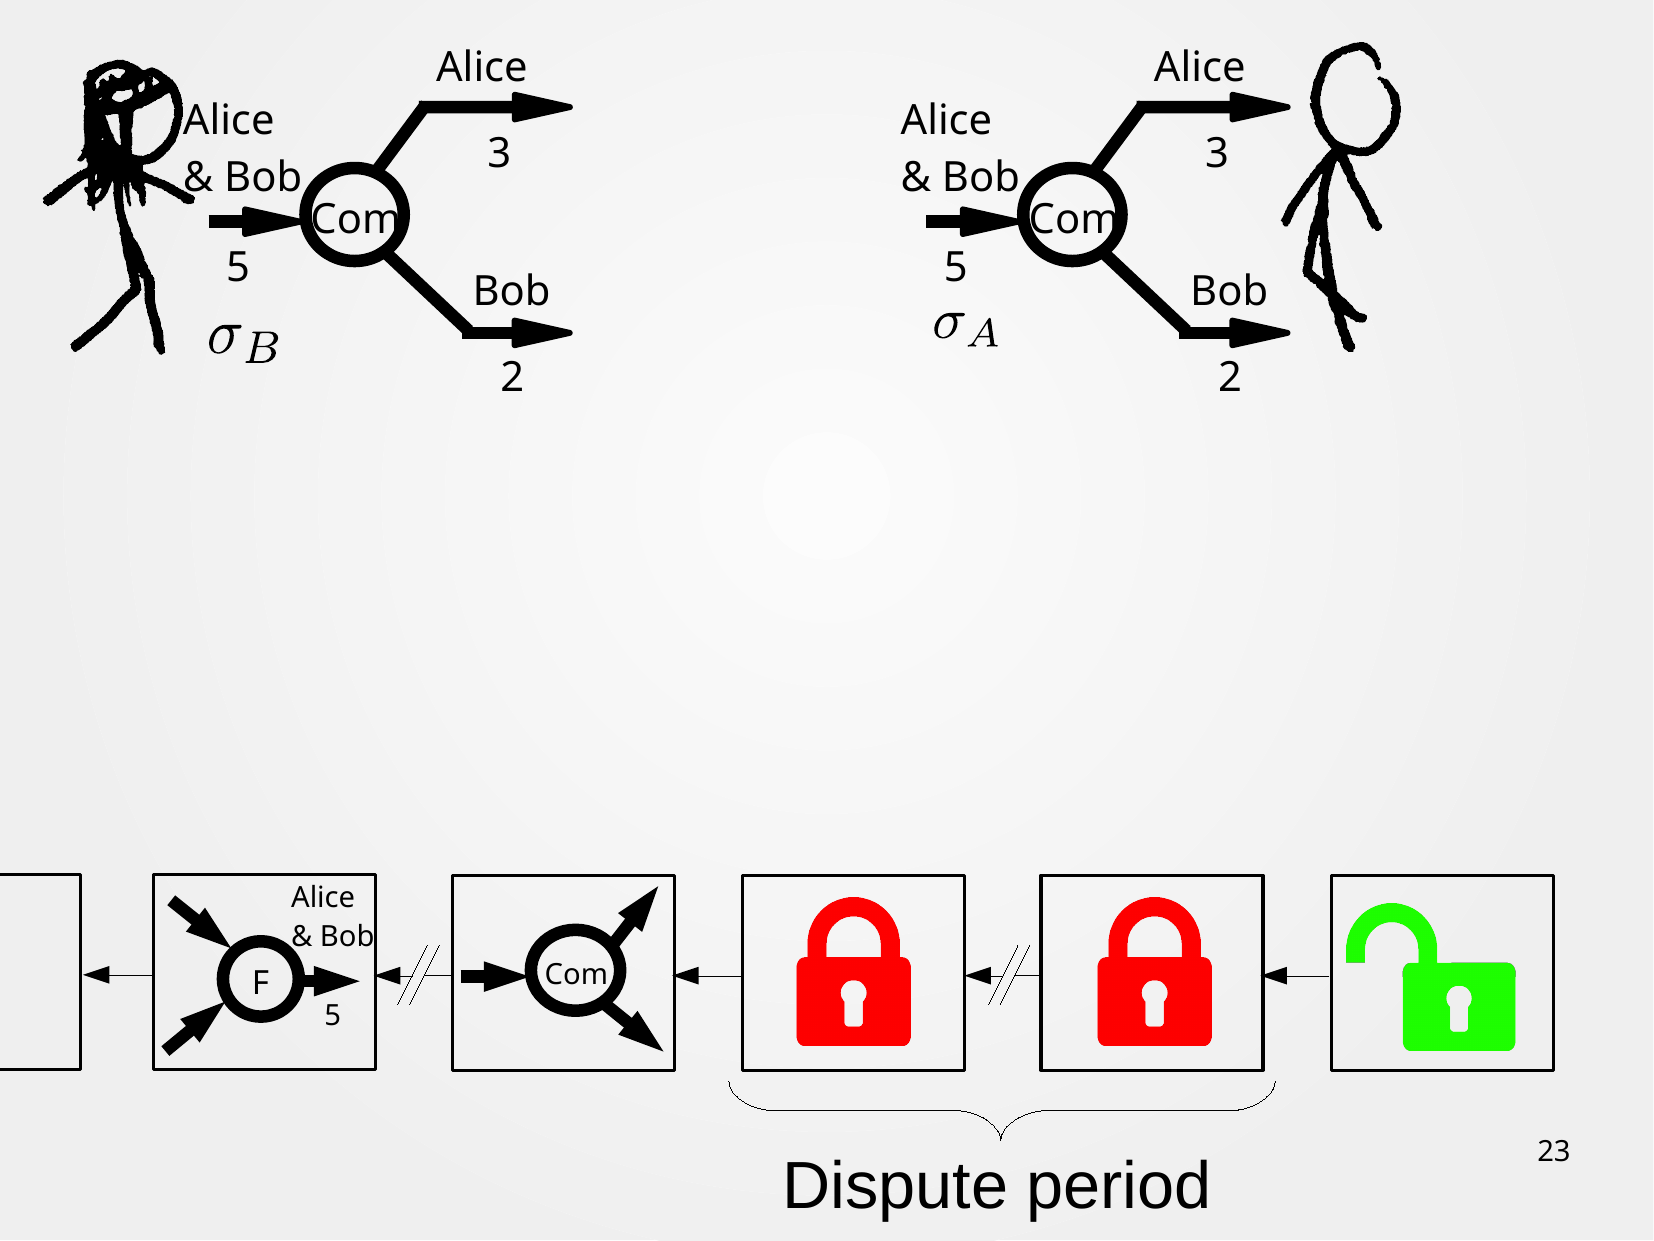

Alice
Alice
Alice
& Bob
Alice
& Bob
3
3
Com
Com
5
5
Bob
Bob
2
2
Alice
& Bob
Com
F
5
23
Dispute period